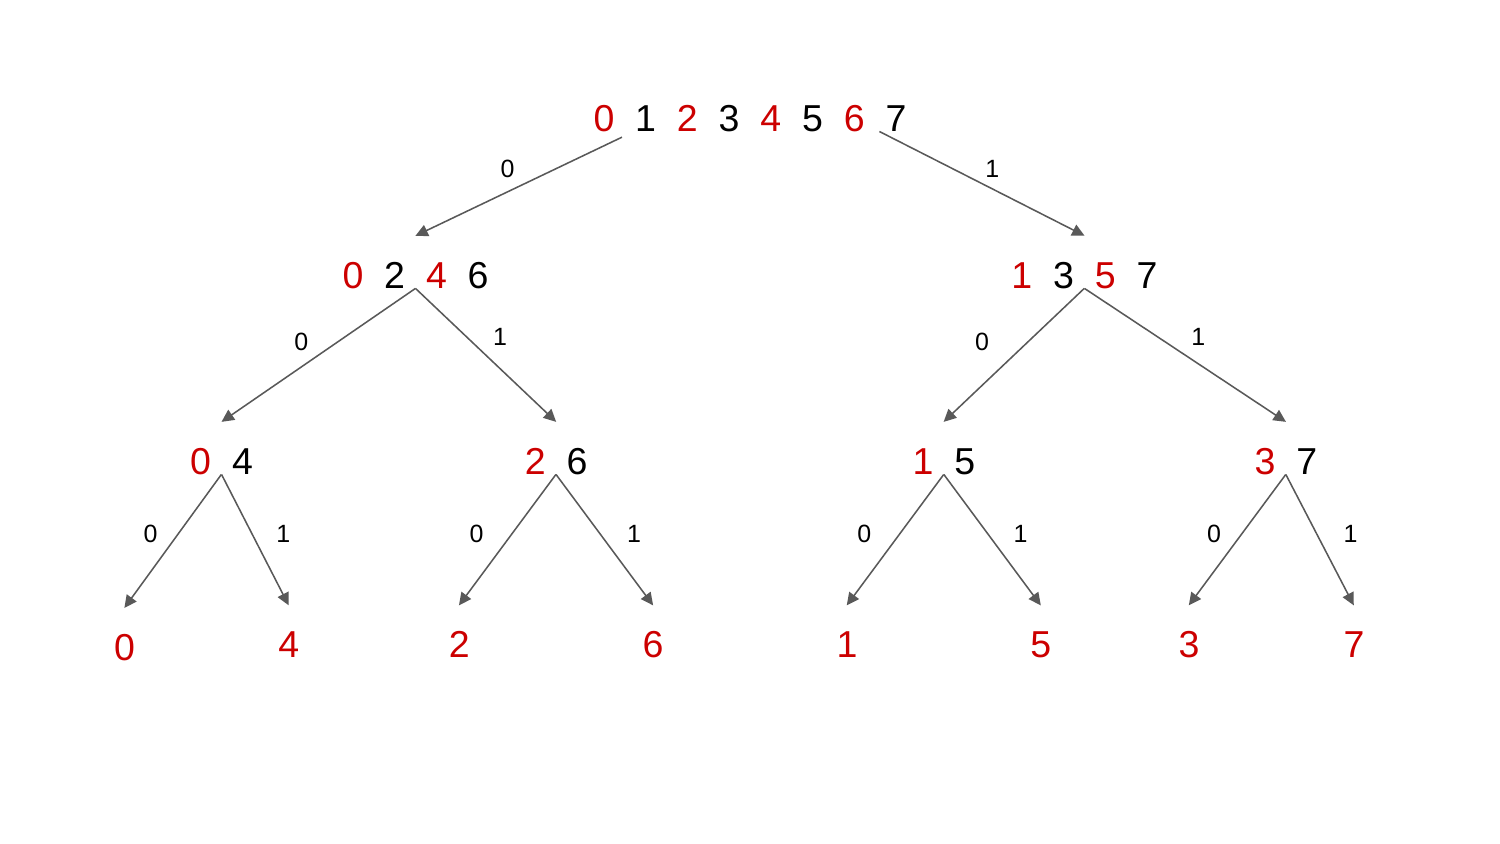

0 1 2 3 4 5 6 7
0
1
0 2 4 6
1 3 5 7
1
1
0
0
0 4
2 6
1 5
3 7
0
1
0
1
0
1
0
1
4
2
6
1
5
3
7
0